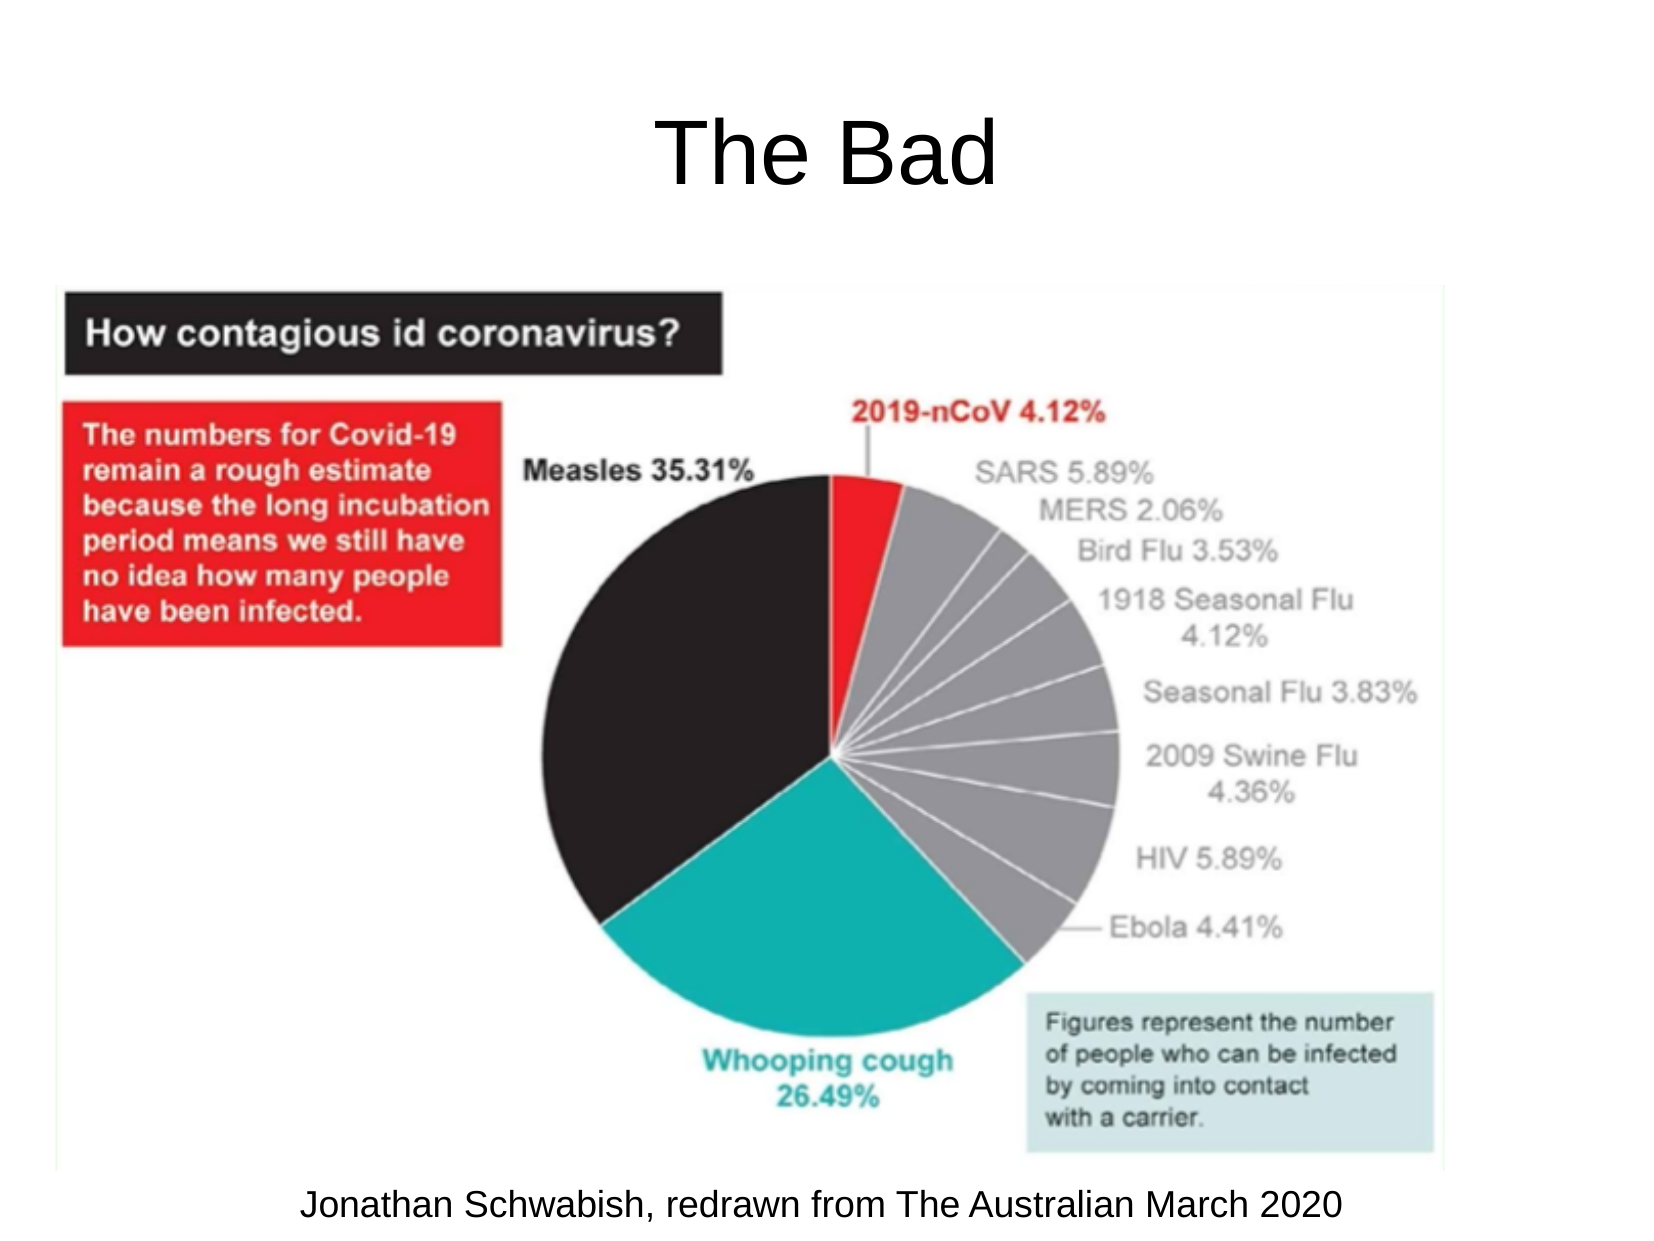

# The Bad
Jonathan Schwabish, redrawn from The Australian March 2020